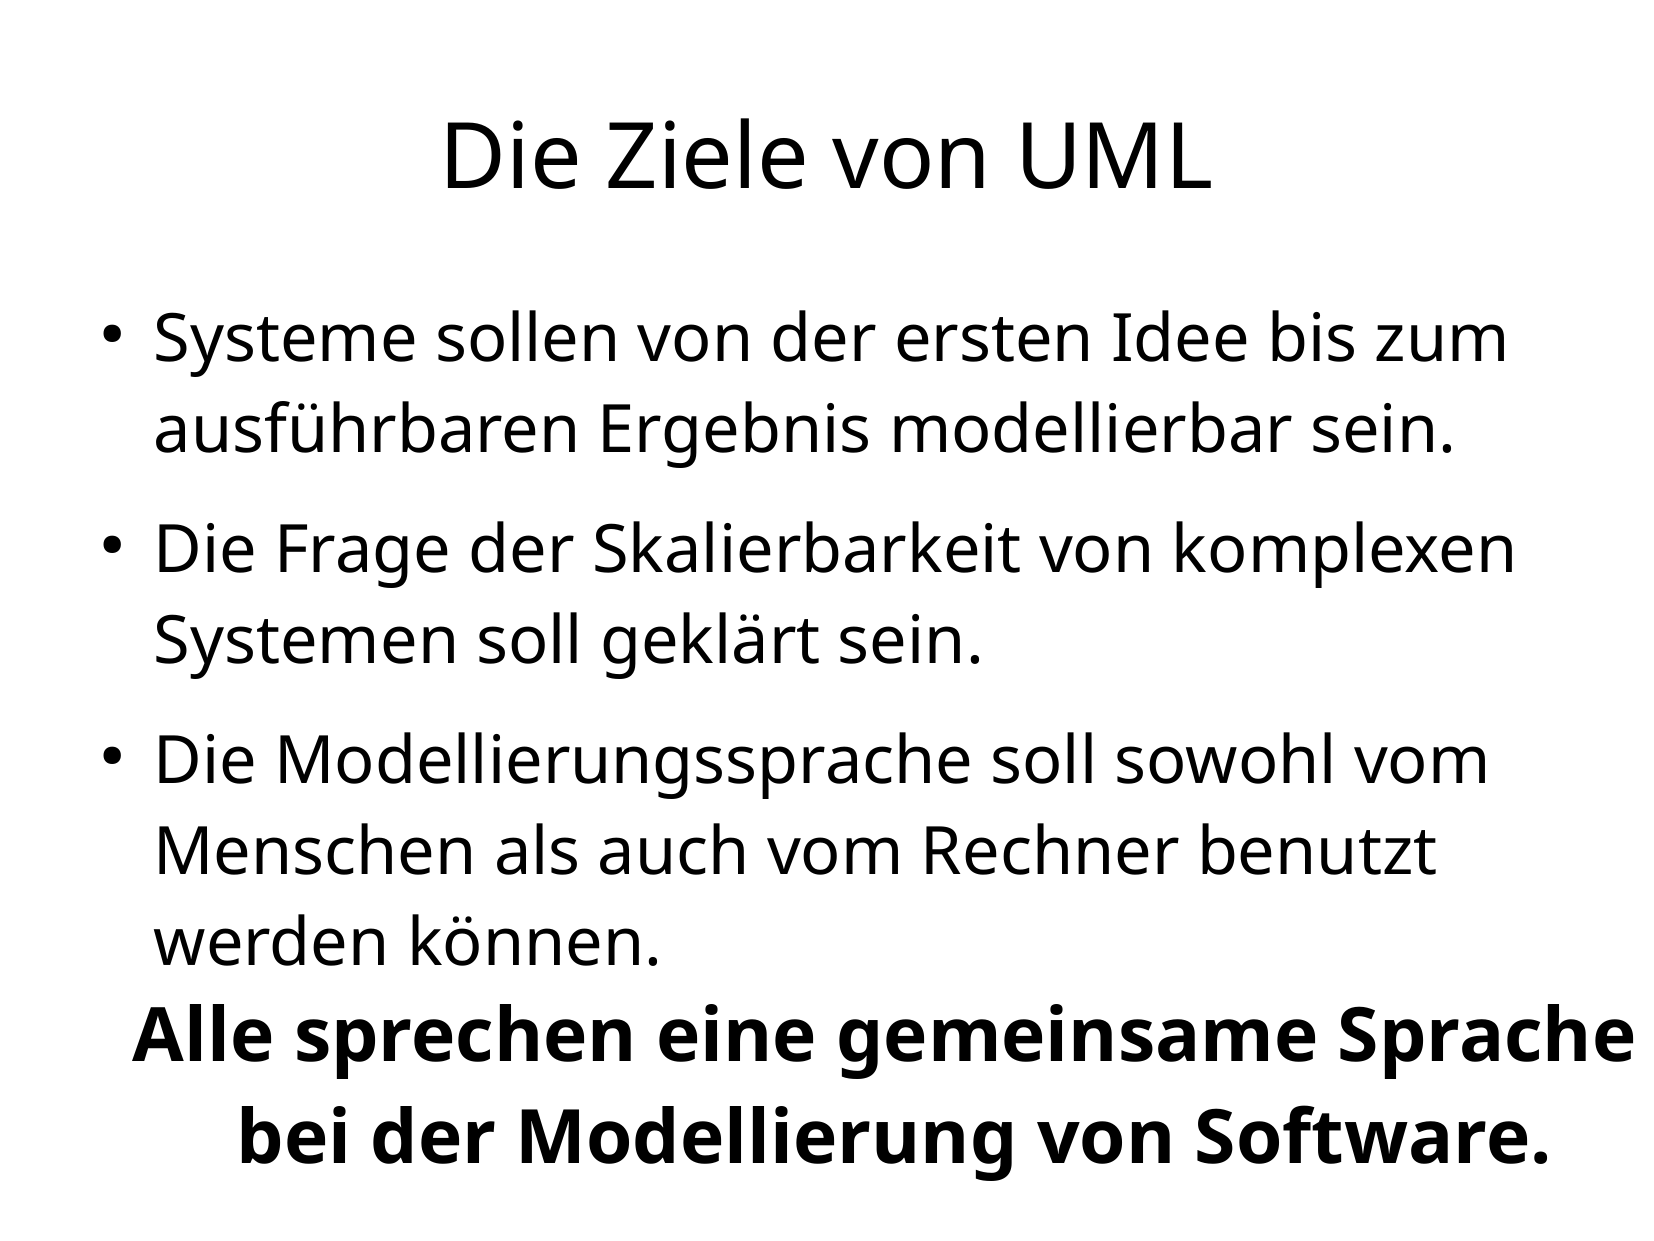

# Die Ziele von UML
Systeme sollen von der ersten Idee bis zum ausführbaren Ergebnis modellierbar sein.
Die Frage der Skalierbarkeit von komplexen Systemen soll geklärt sein.
Die Modellierungssprache soll sowohl vom Menschen als auch vom Rechner benutzt werden können.
Alle sprechen eine gemeinsame Sprache
bei der Modellierung von Software.